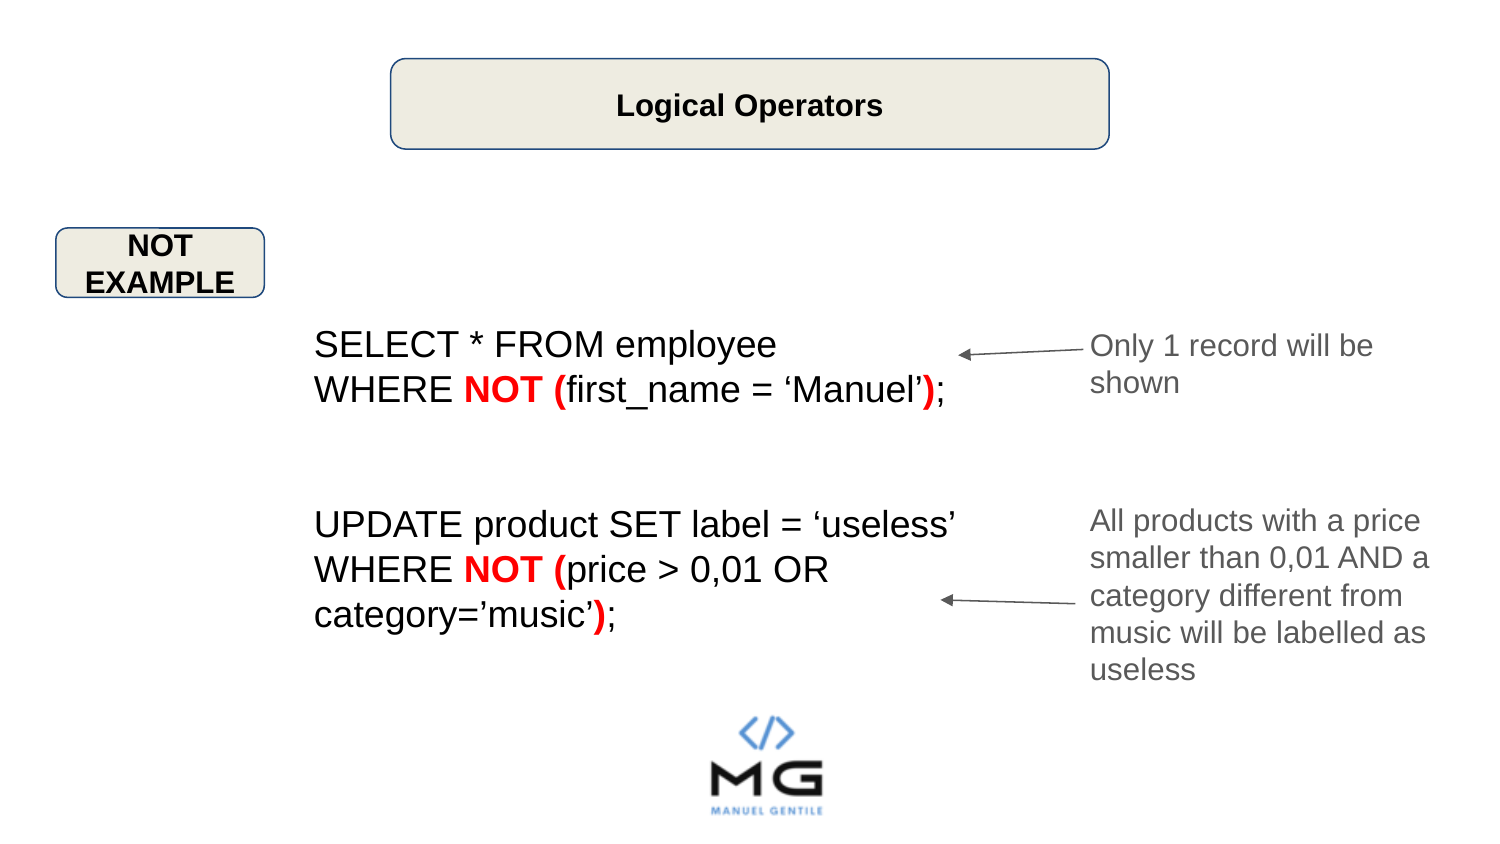

Logical Operators
NOT
EXAMPLE
SELECT * FROM employee
WHERE NOT (first_name = ‘Manuel’);
Only 1 record will be shown
All products with a price smaller than 0,01 AND a category different from music will be labelled as useless
UPDATE product SET label = ‘useless’
WHERE NOT (price > 0,01 OR category=’music’);